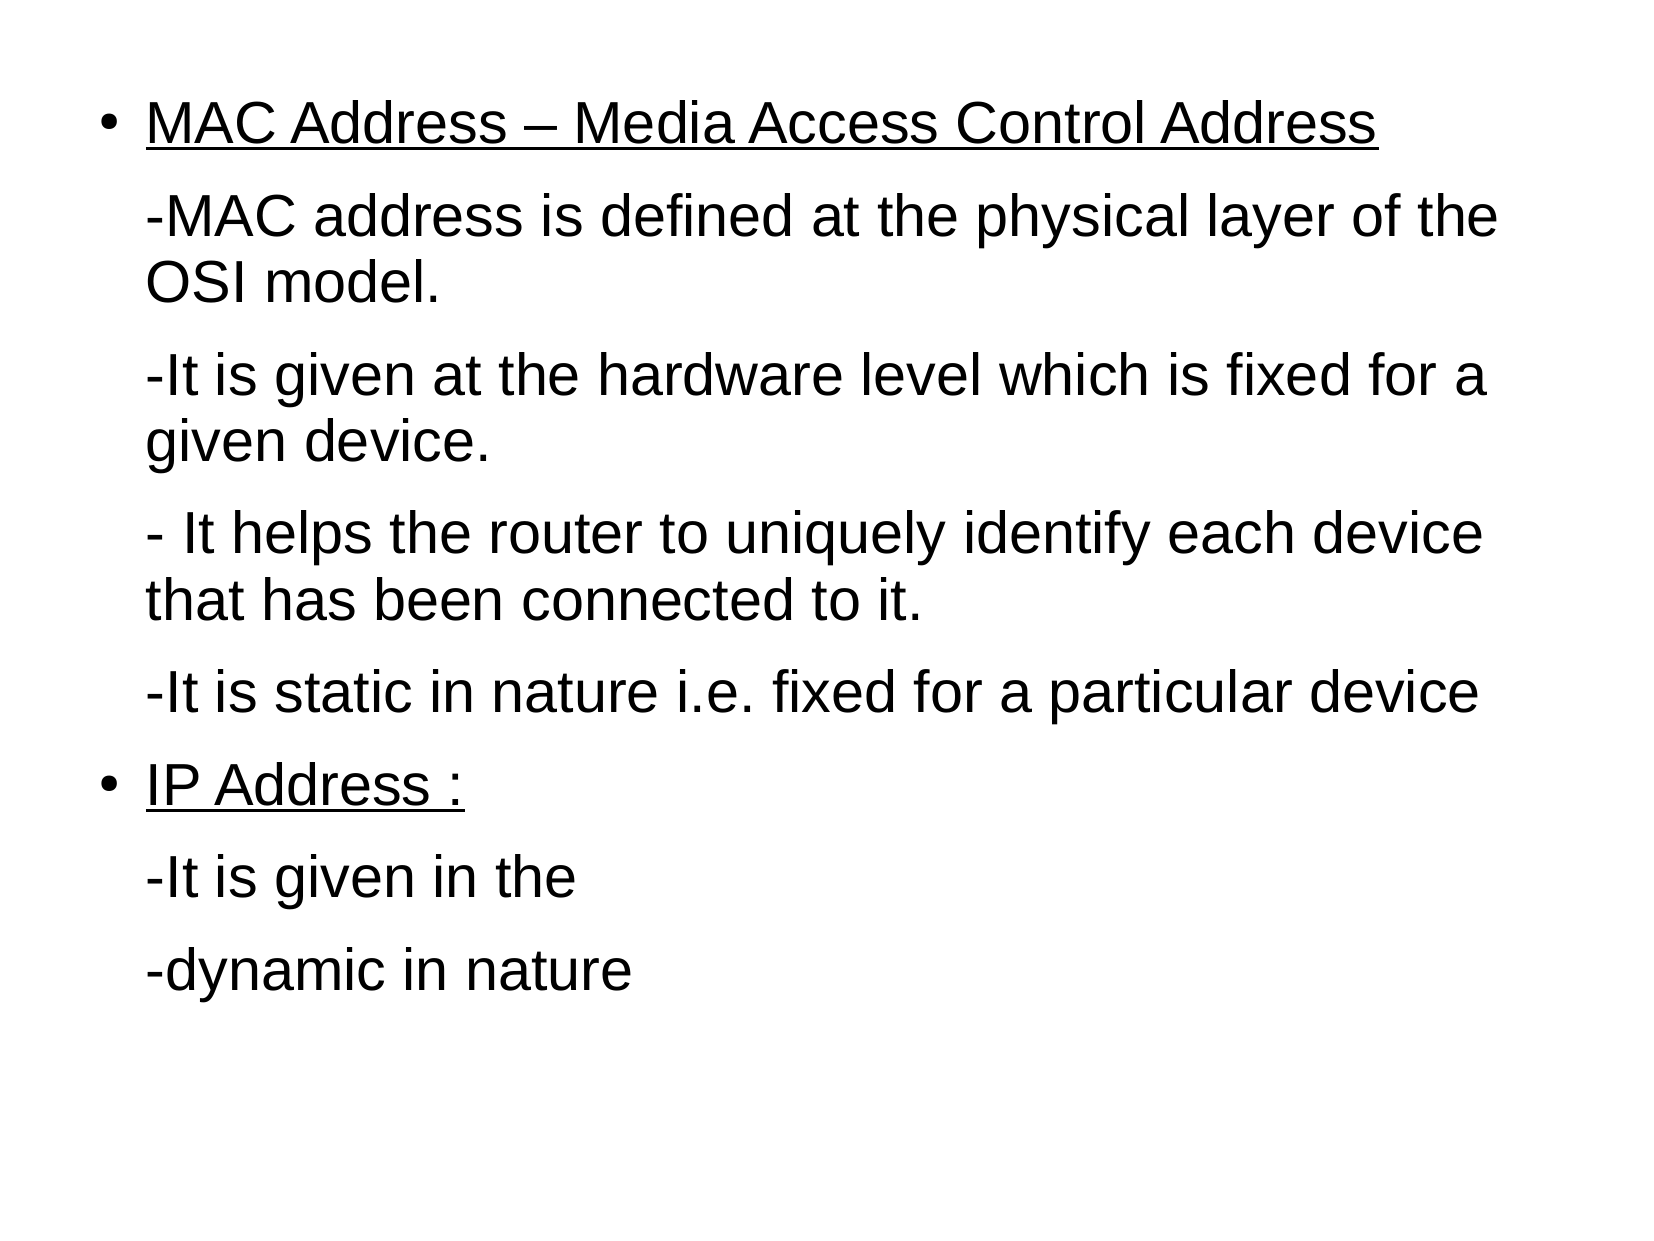

# MAC Address – Media Access Control Address
-MAC address is defined at the physical layer of the OSI model.
-It is given at the hardware level which is fixed for a given device.
- It helps the router to uniquely identify each device that has been connected to it.
-It is static in nature i.e. fixed for a particular device
IP Address :
-It is given in the
-dynamic in nature